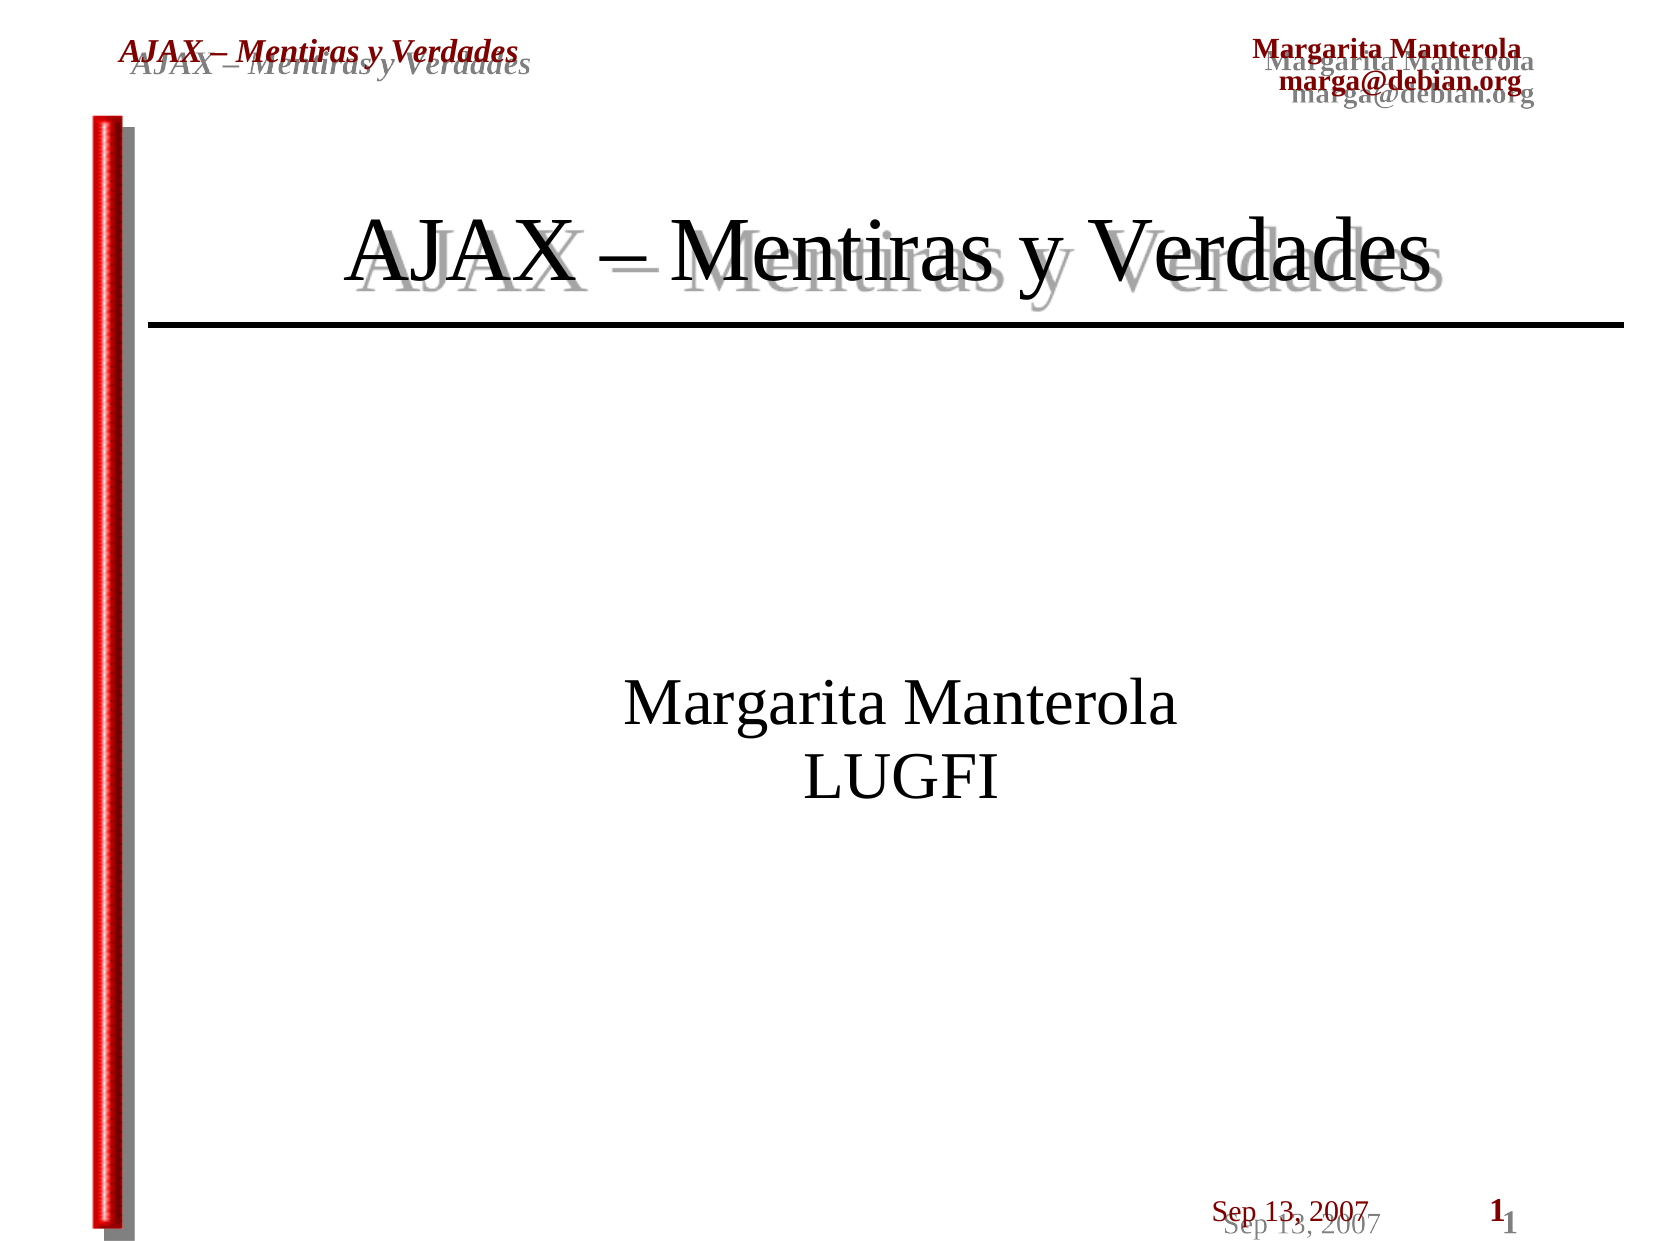

# AJAX – Mentiras y Verdades
Margarita Manterola
LUGFI